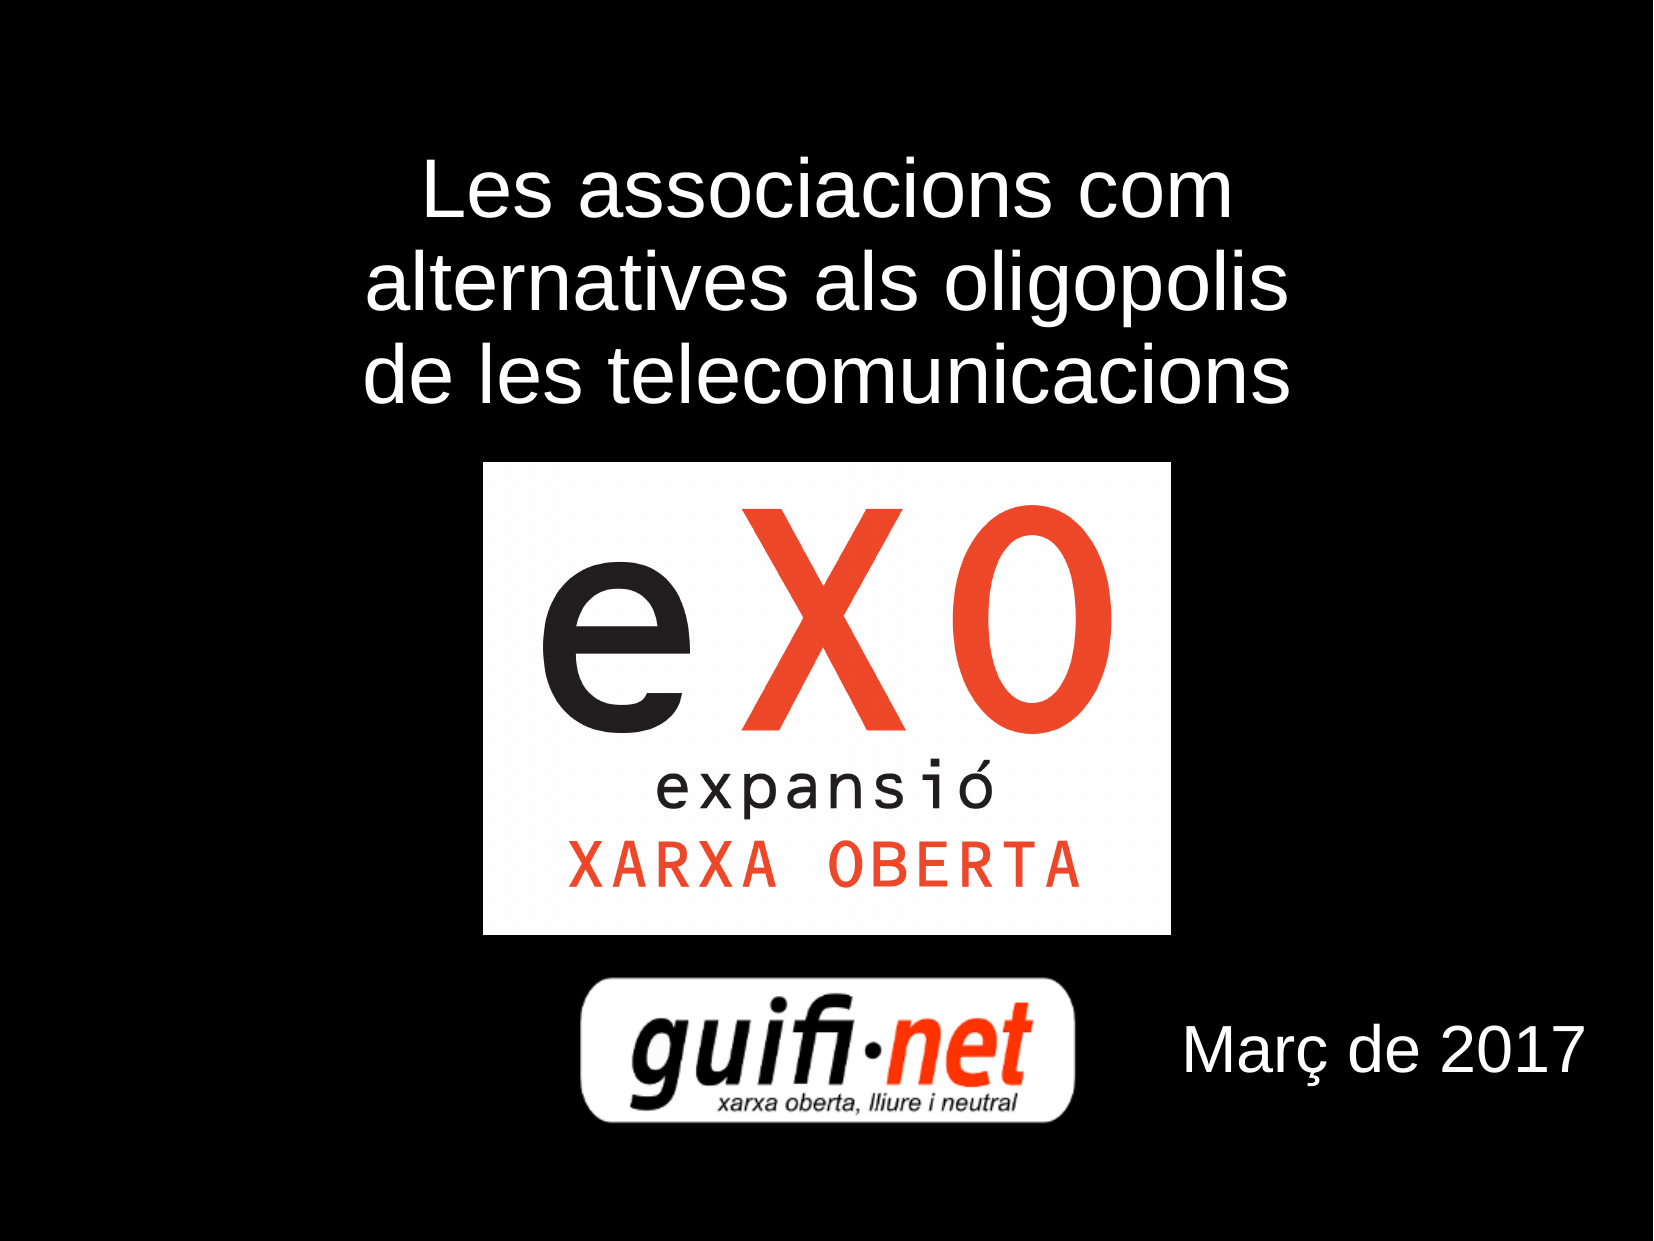

Les associacions com
alternatives als oligopolis de les telecomunicacions
Març de 2017